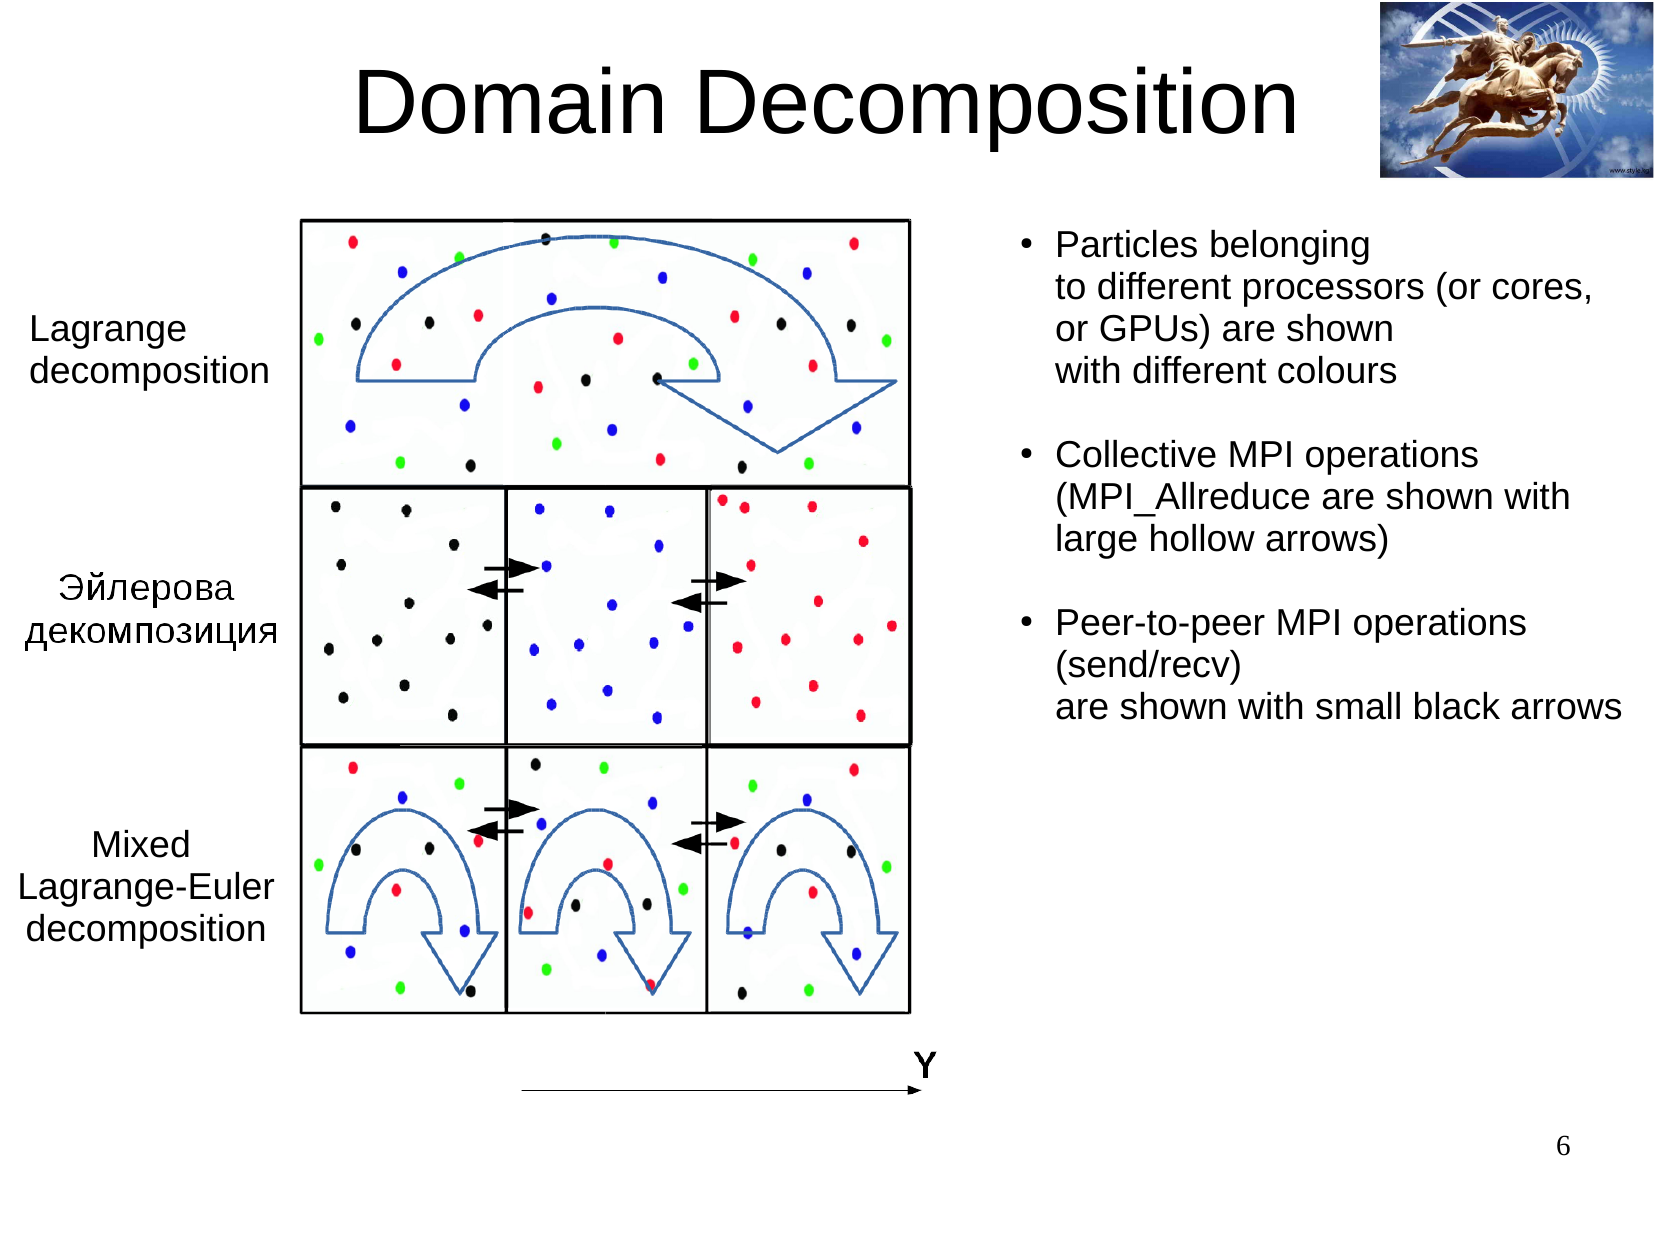

# Domain Decomposition
Particles belonging
to different processors (or cores,
or GPUs) are shown
with different colours
Collective MPI operations
(MPI_Allreduce are shown with
large hollow arrows)
Peer-to-peer MPI operations
(send/recv)
are shown with small black arrows
Lagrange
decomposition
Mixed
Lagrange-Euler
decomposition
6